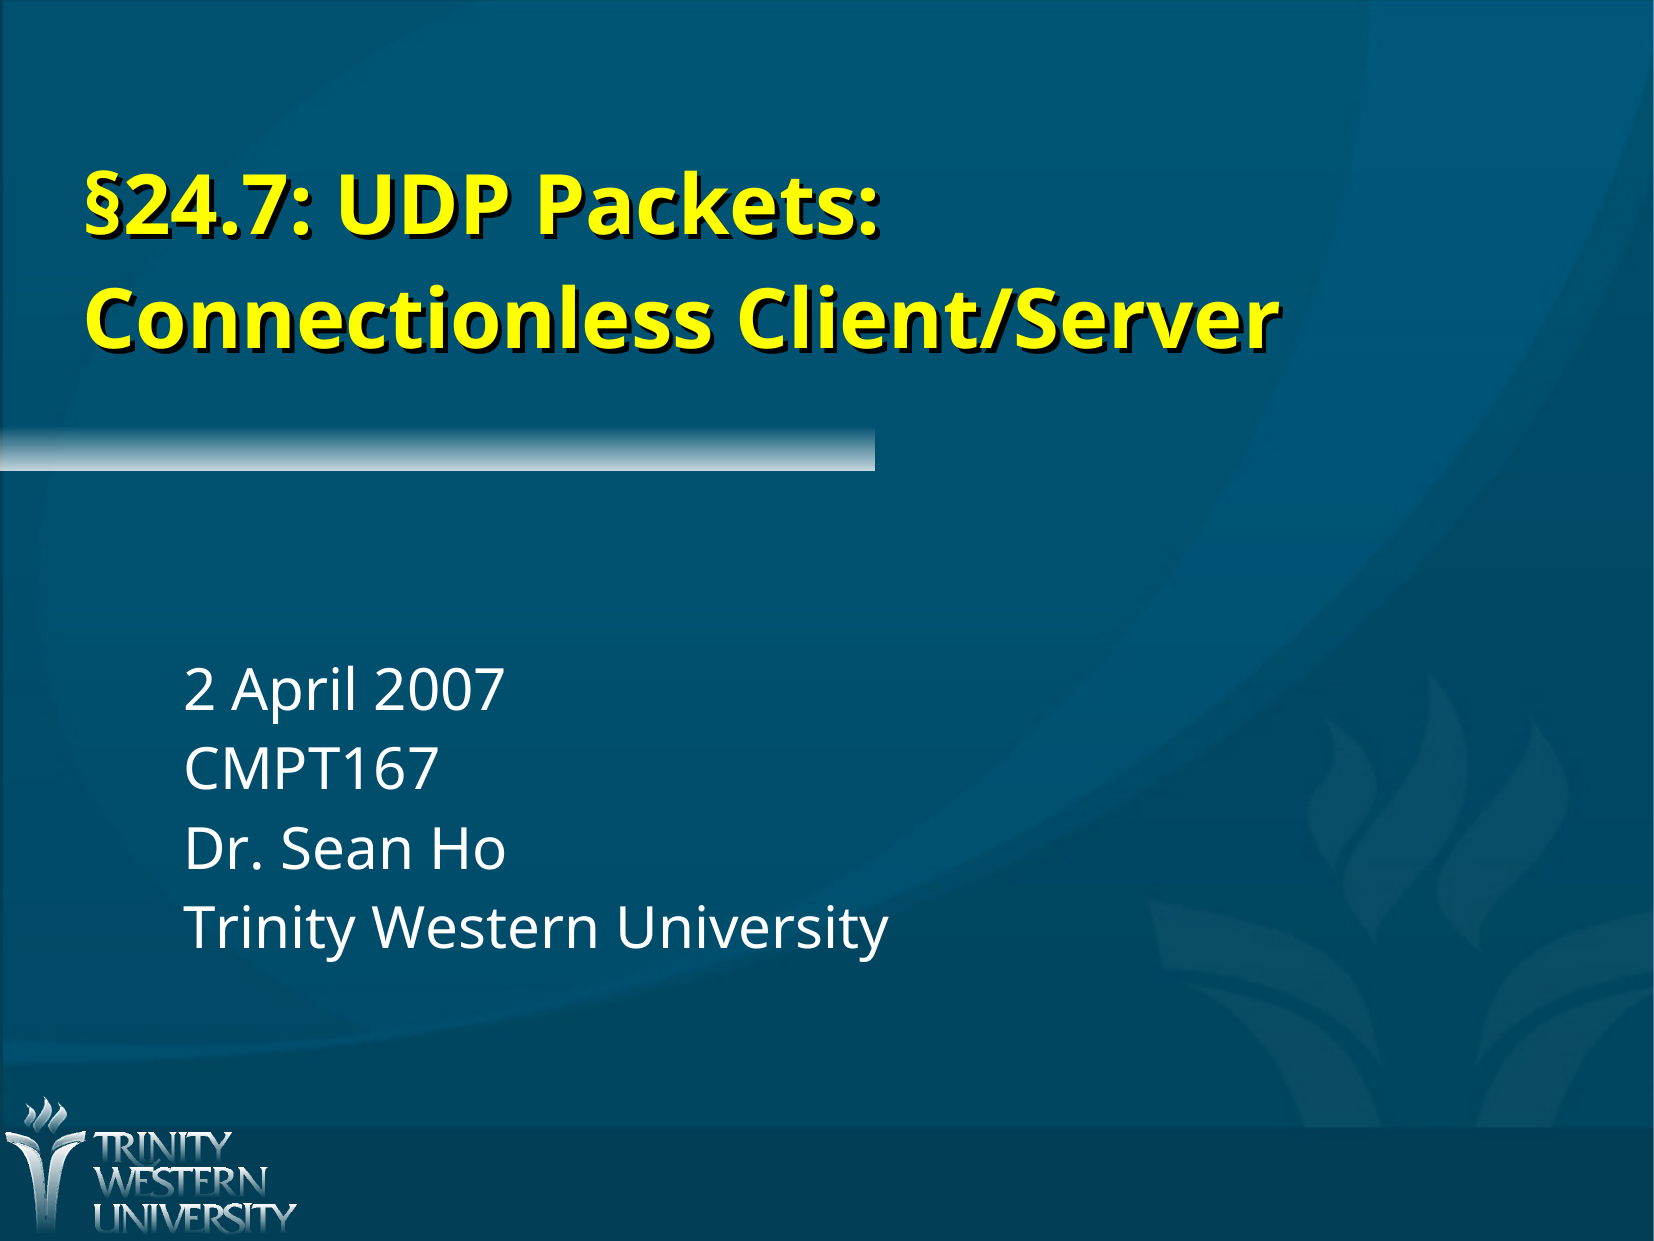

# §24.7: UDP Packets: Connectionless Client/Server
2 April 2007
CMPT167
Dr. Sean Ho
Trinity Western University